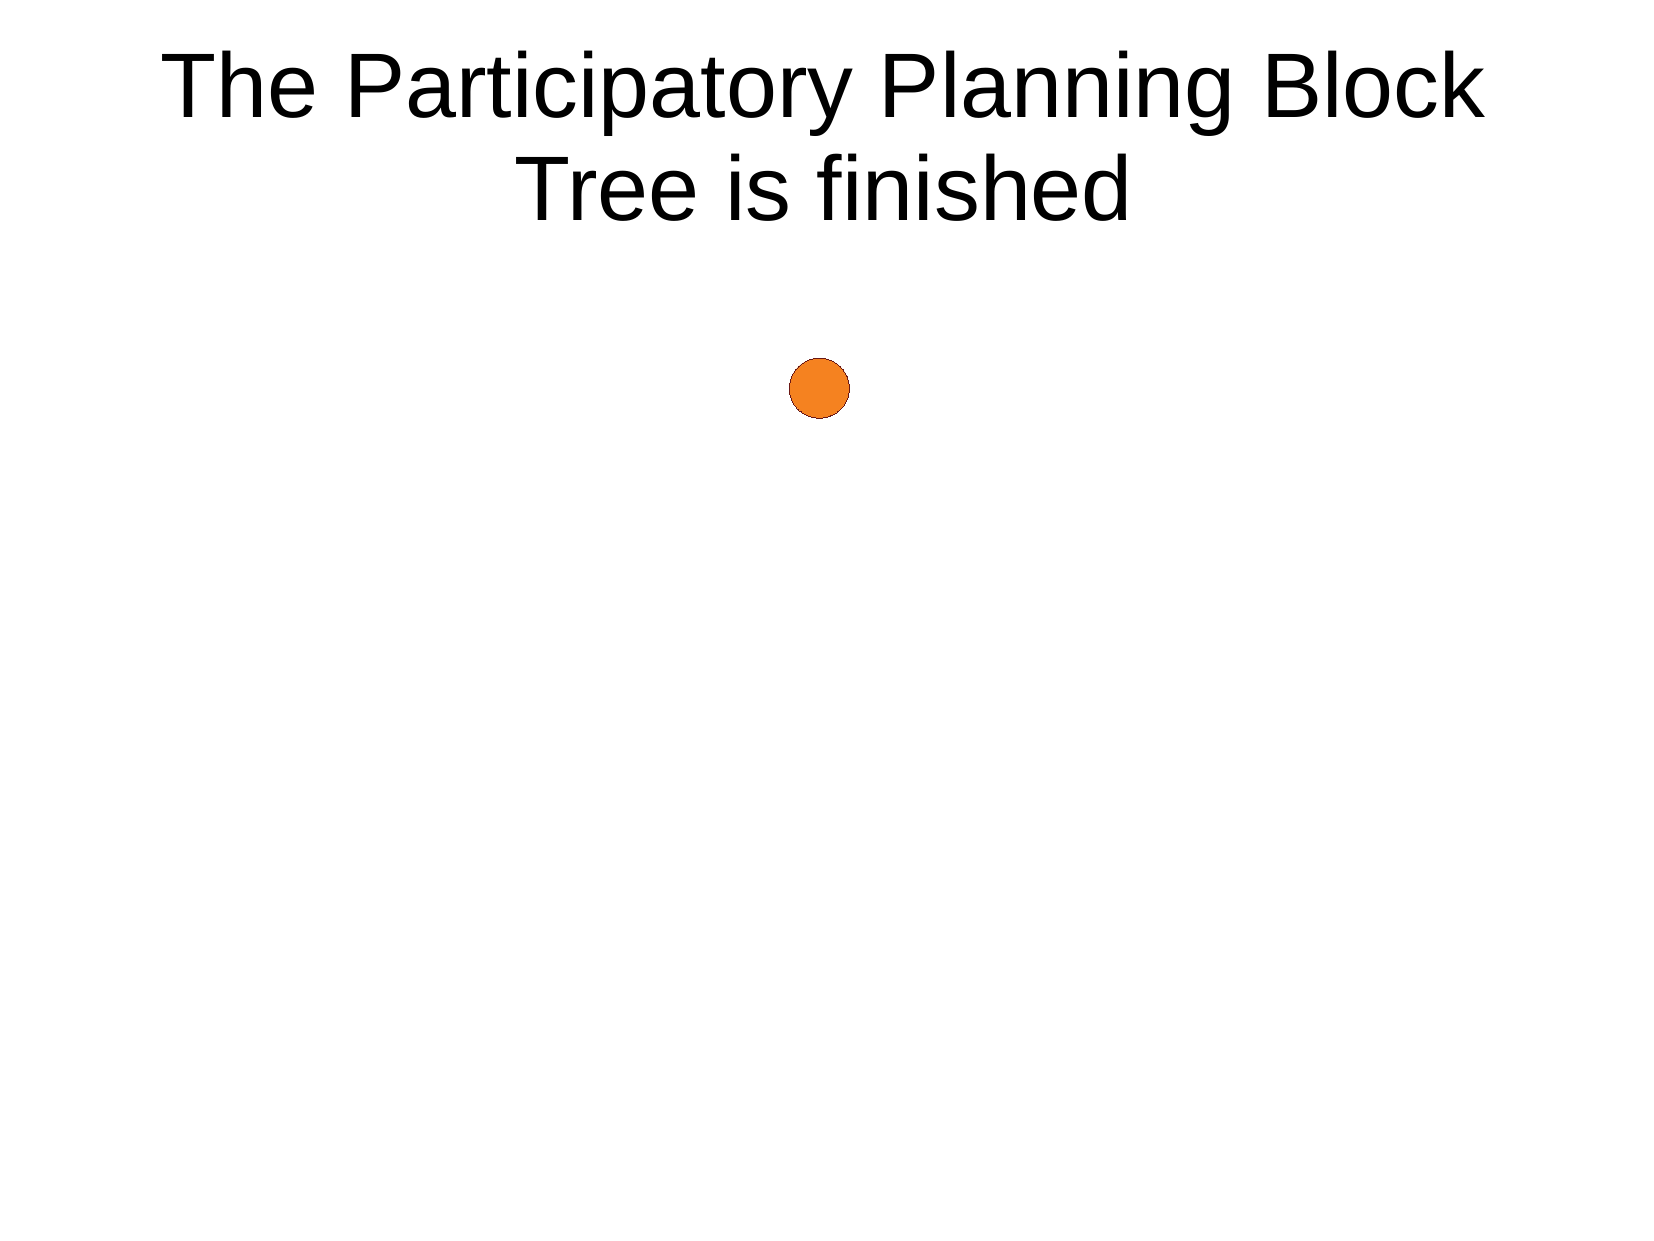

# The Participatory Planning Block Tree is finished